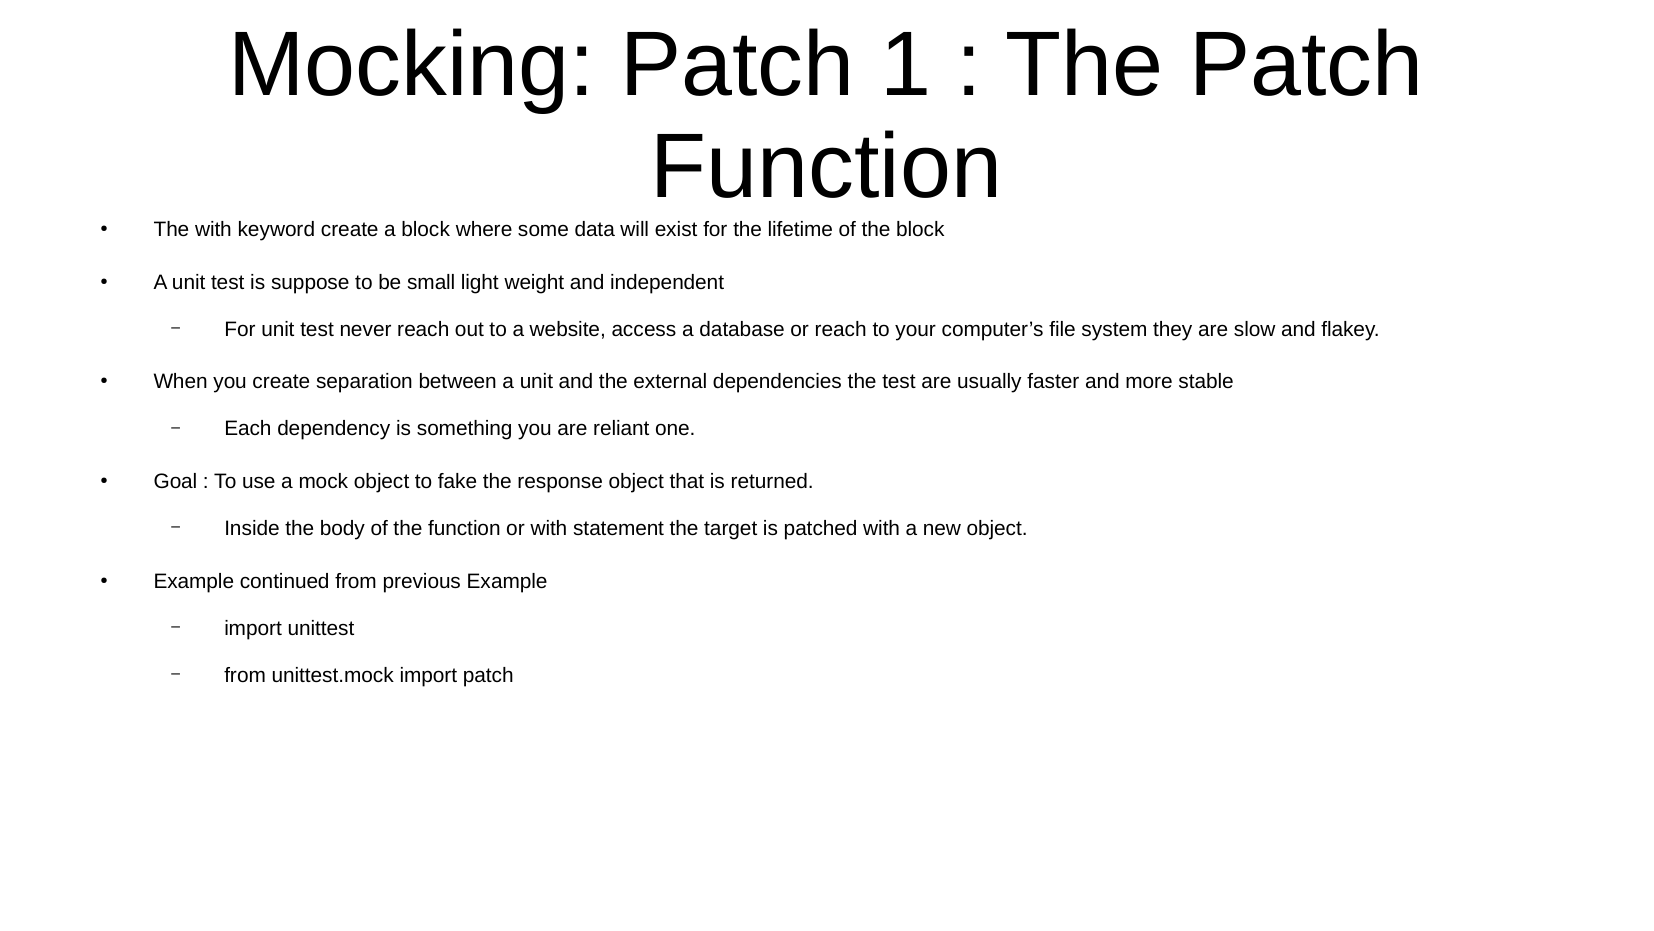

# Mocking: Patch 1 : The Patch Function
The with keyword create a block where some data will exist for the lifetime of the block
A unit test is suppose to be small light weight and independent
For unit test never reach out to a website, access a database or reach to your computer’s file system they are slow and flakey.
When you create separation between a unit and the external dependencies the test are usually faster and more stable
Each dependency is something you are reliant one.
Goal : To use a mock object to fake the response object that is returned.
Inside the body of the function or with statement the target is patched with a new object.
Example continued from previous Example
import unittest
from unittest.mock import patch